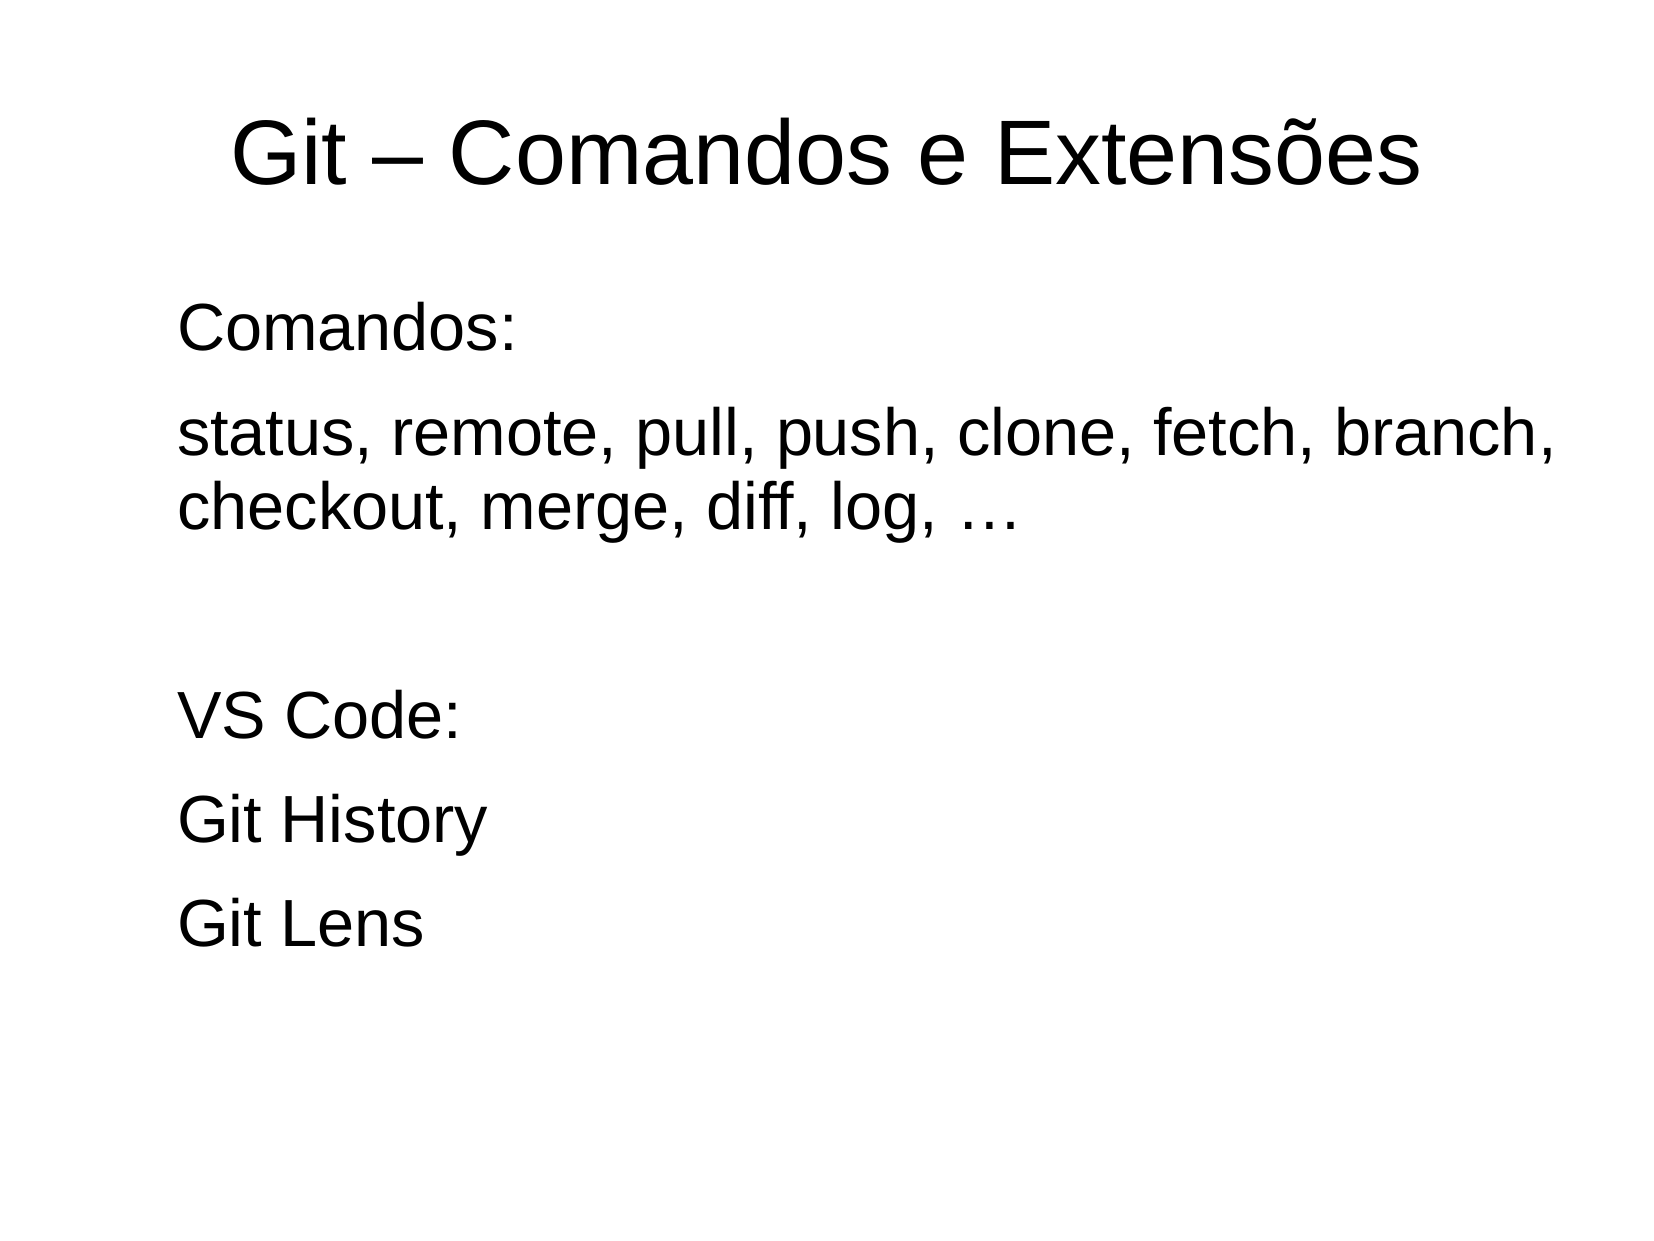

# Git – Comandos e Extensões
Comandos:
status, remote, pull, push, clone, fetch, branch, checkout, merge, diff, log, …
VS Code:
Git History
Git Lens